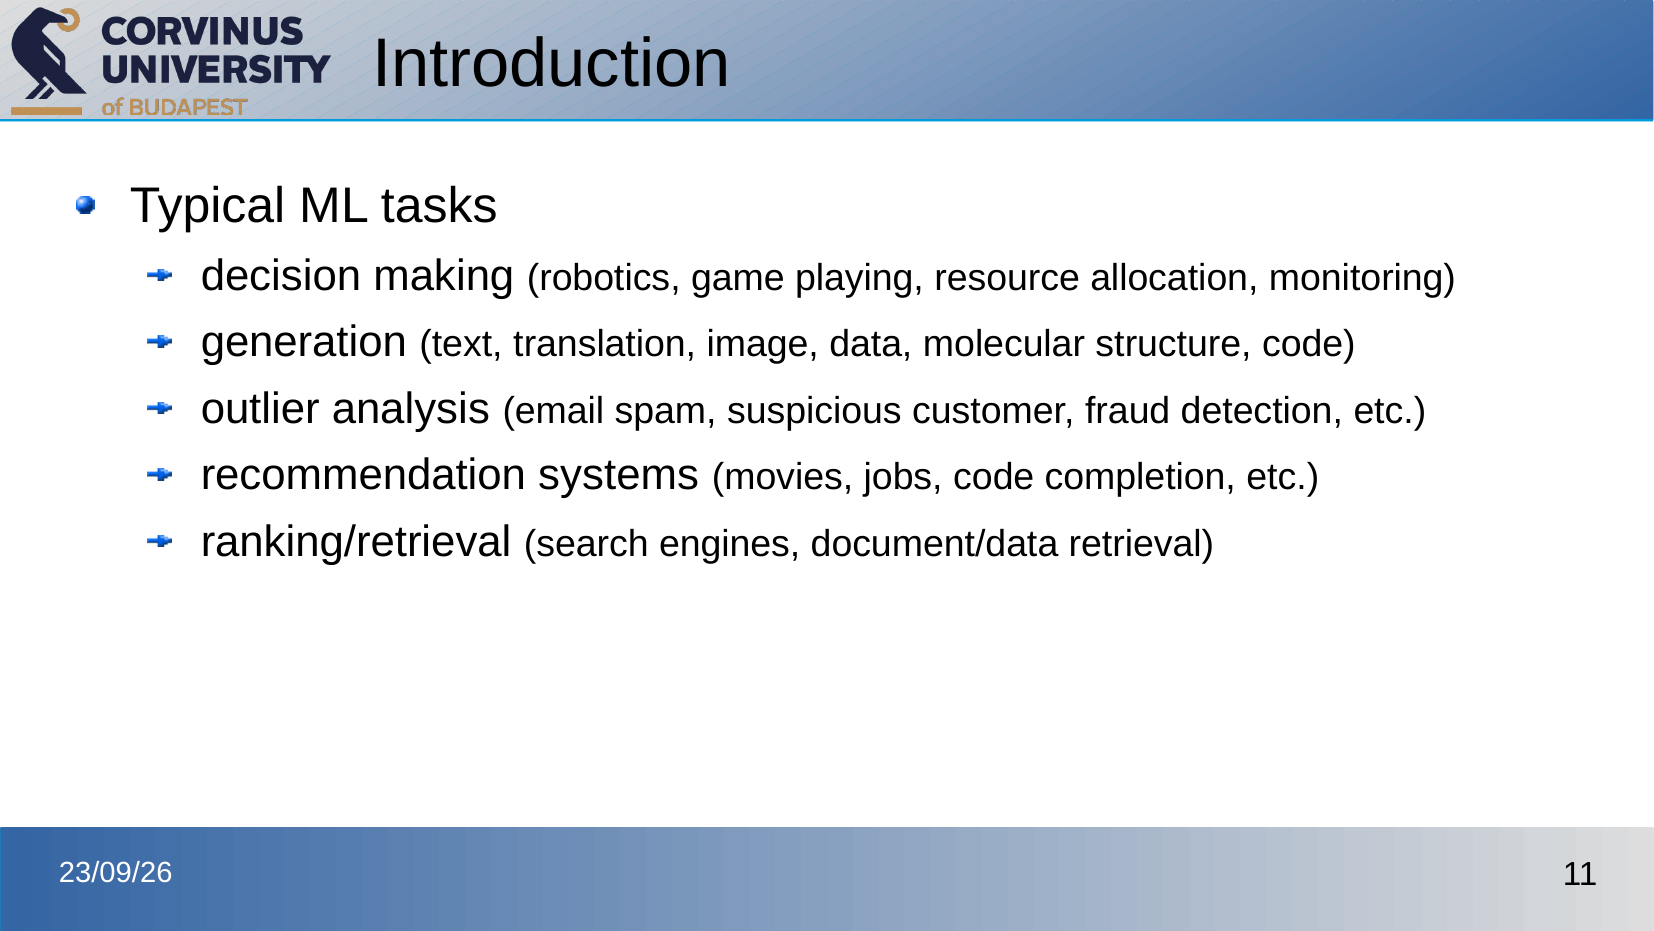

# Introduction
Typical ML tasks
decision making (robotics, game playing, resource allocation, monitoring)
generation (text, translation, image, data, molecular structure, code)
outlier analysis (email spam, suspicious customer, fraud detection, etc.)
recommendation systems (movies, jobs, code completion, etc.)
ranking/retrieval (search engines, document/data retrieval)